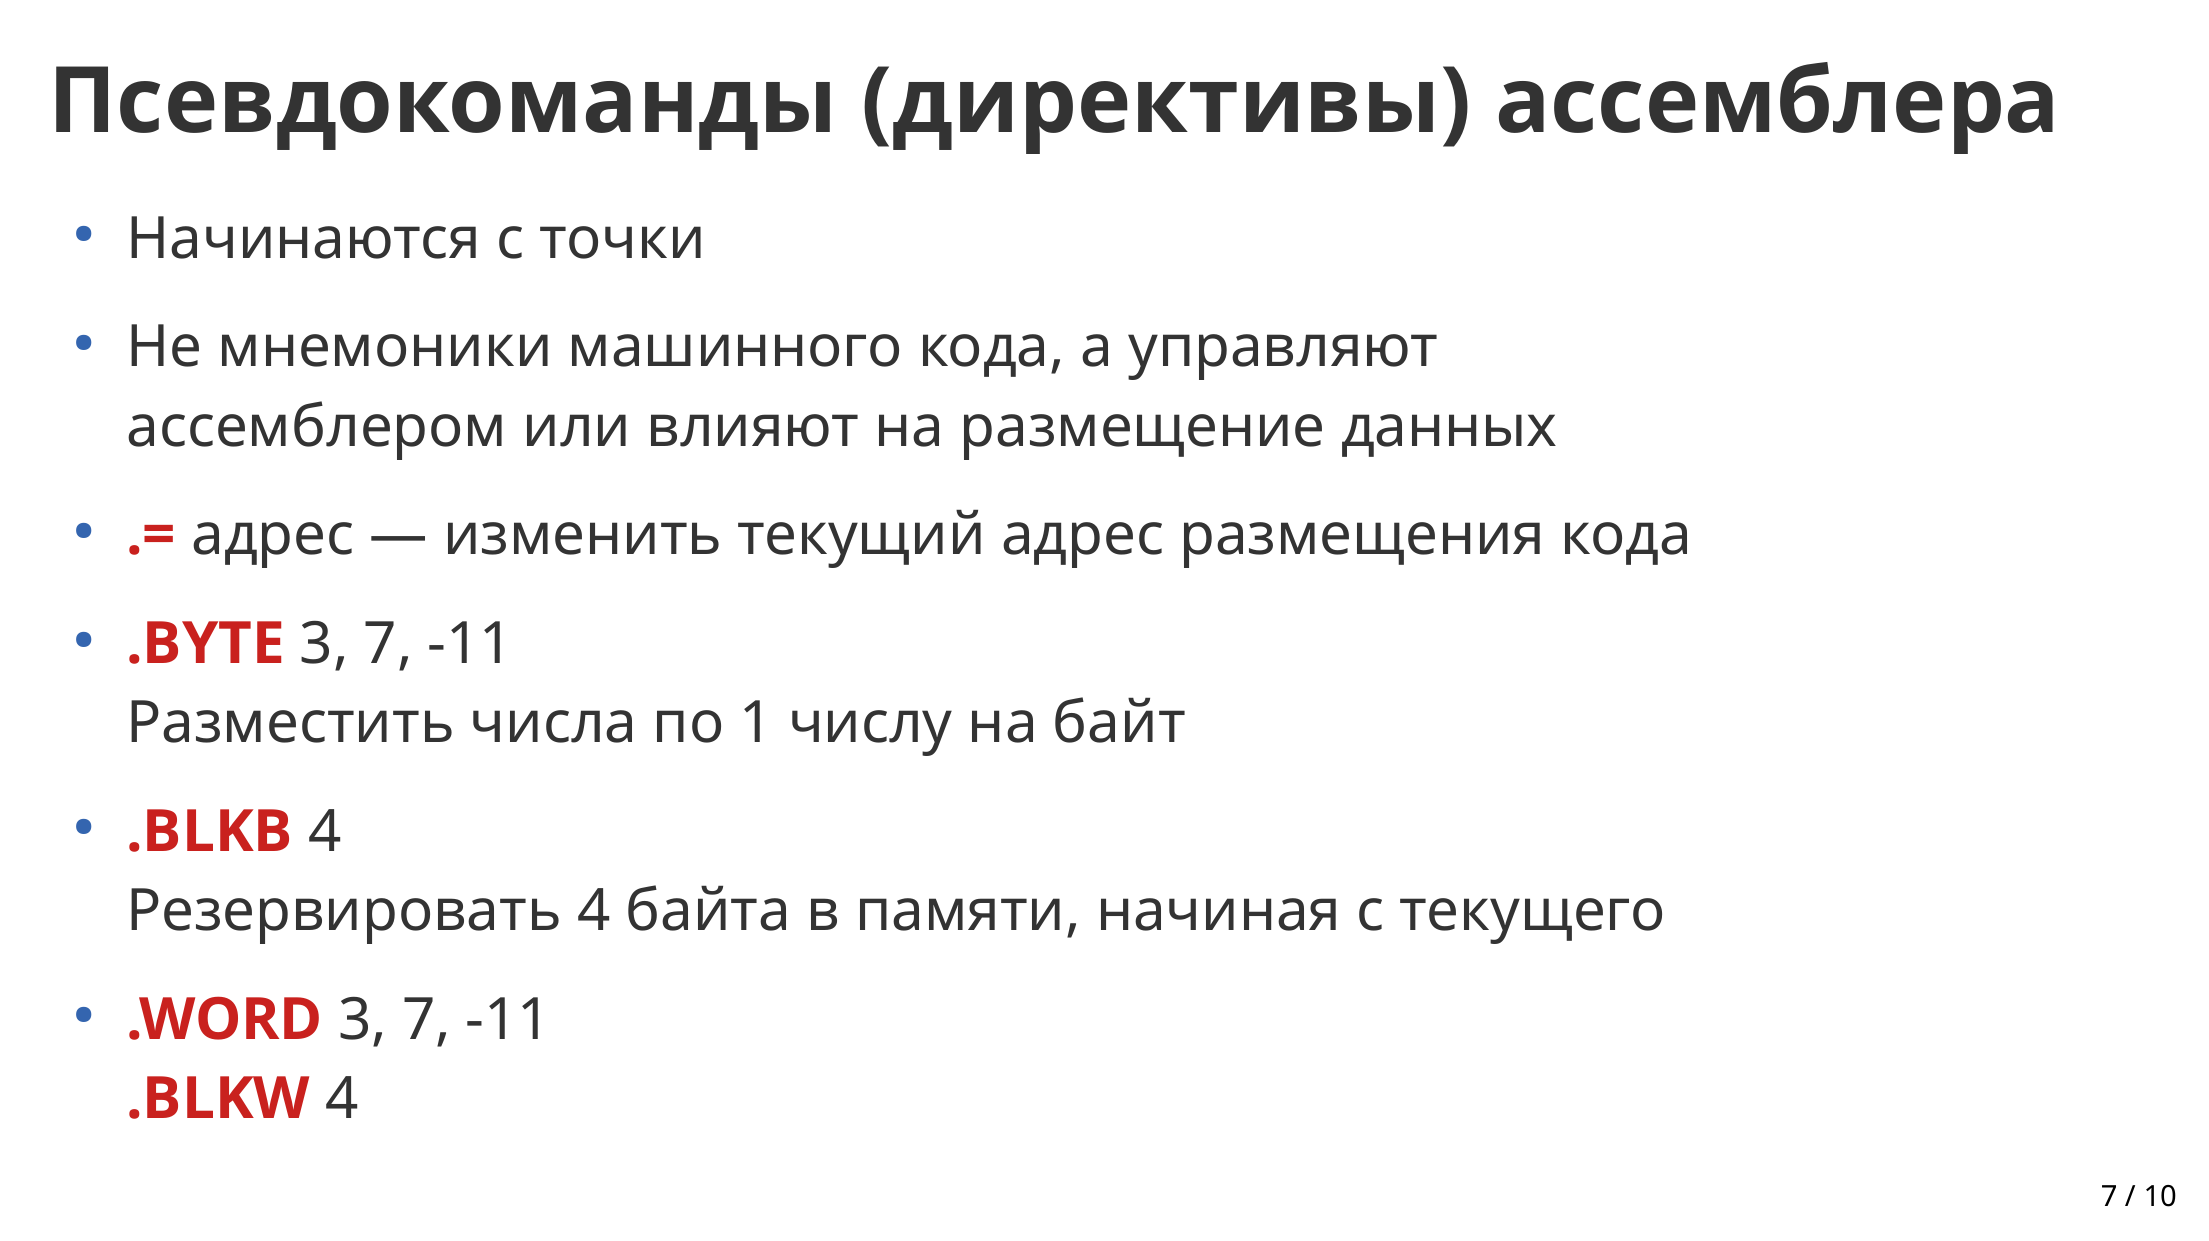

# Псевдокоманды (директивы) ассемблера
Начинаются с точки
Не мнемоники машинного кода, а управляют ассемблером или влияют на размещение данных
.= адрес — изменить текущий адрес размещения кода
.BYTE 3, 7, -11
Разместить числа по 1 числу на байт
.BLKB 4
Резервировать 4 байта в памяти, начиная с текущего
.WORD 3, 7, -11
.BLKW 4
7